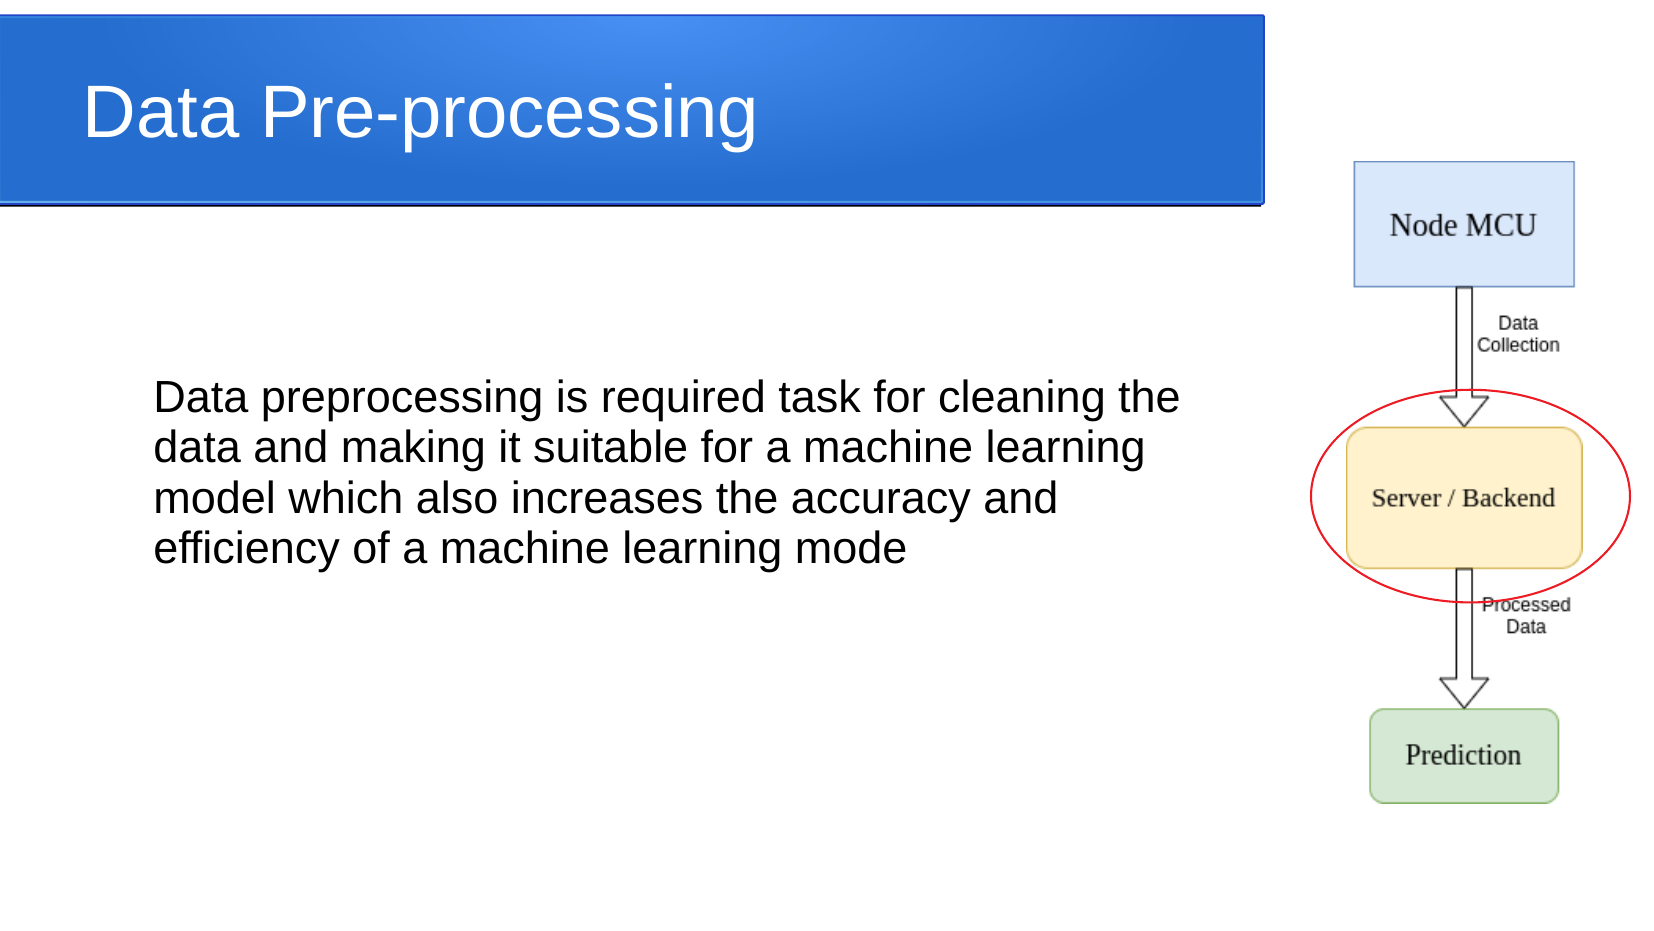

# Data Pre-processing
Data preprocessing is required task for cleaning the data and making it suitable for a machine learning model which also increases the accuracy and efficiency of a machine learning mode